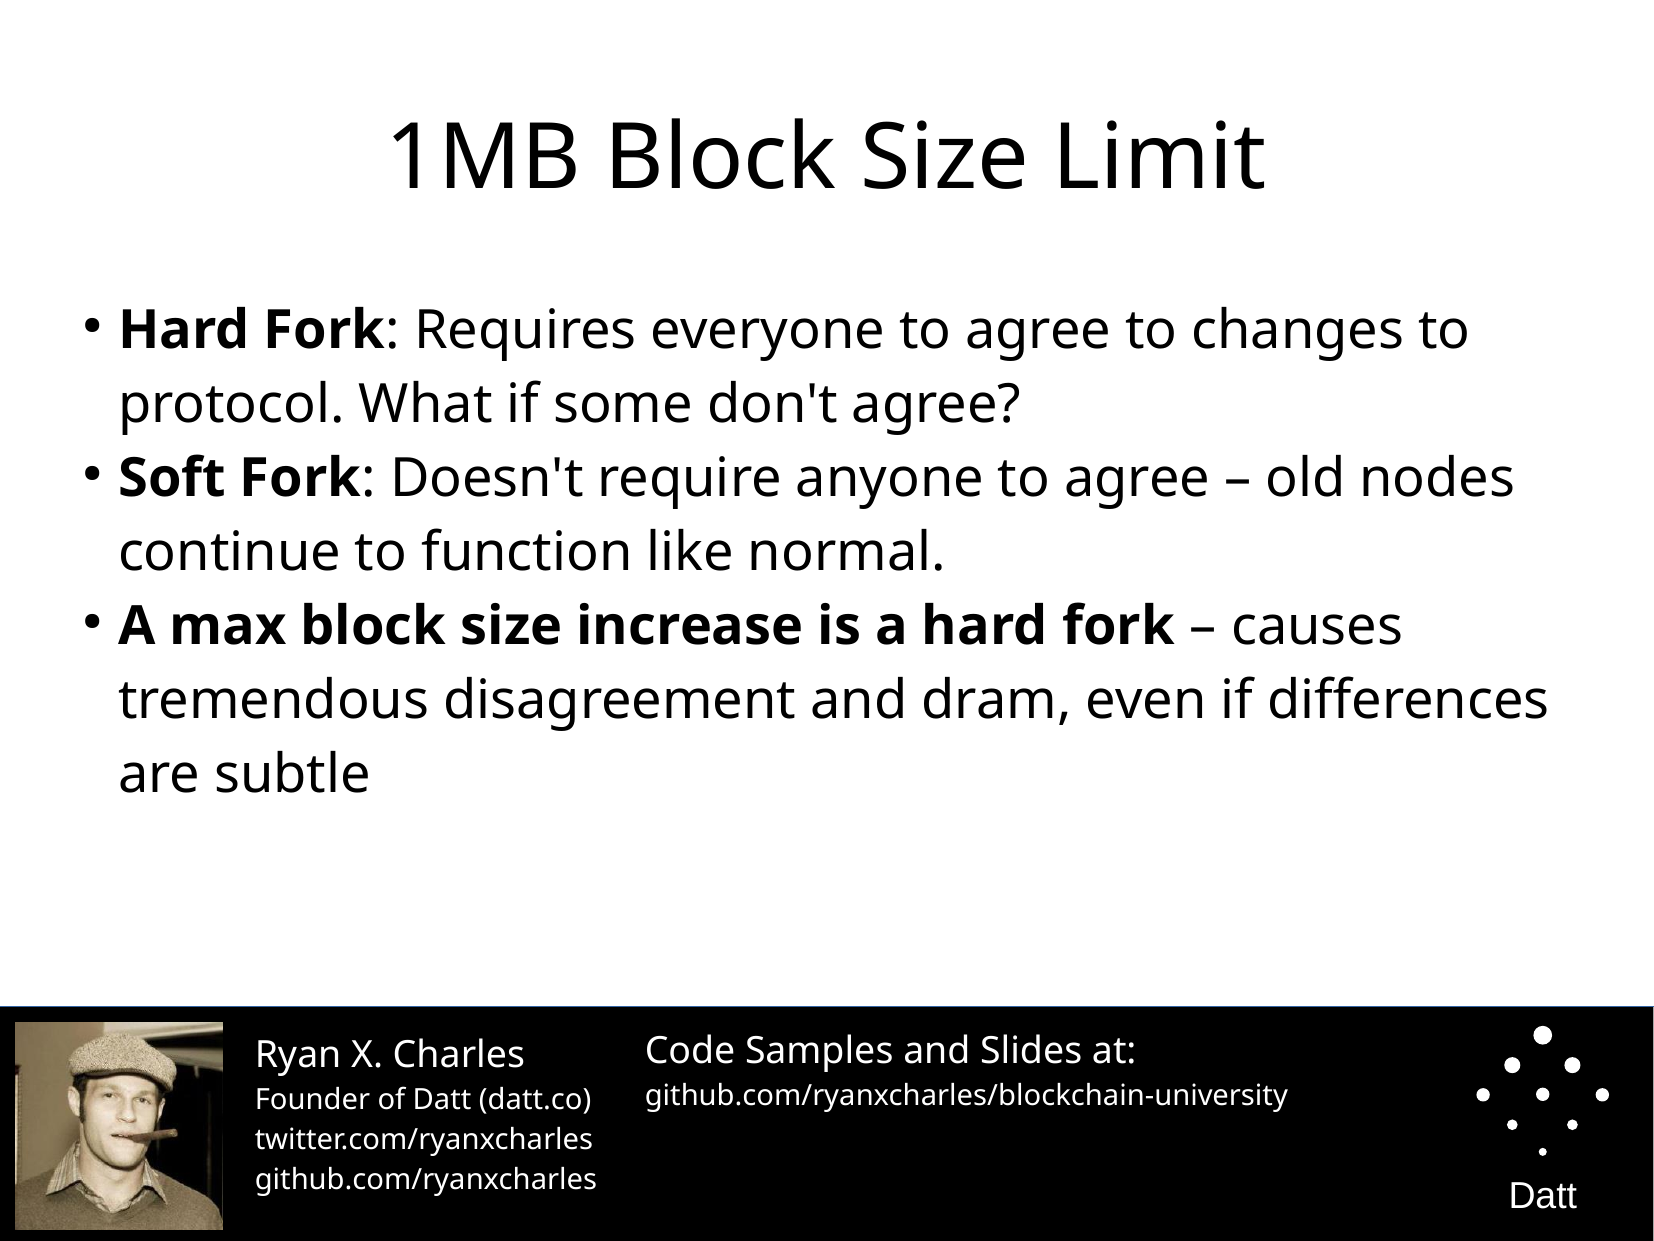

# 1MB Block Size Limit
Hard Fork: Requires everyone to agree to changes to protocol. What if some don't agree?
Soft Fork: Doesn't require anyone to agree – old nodes continue to function like normal.
A max block size increase is a hard fork – causes tremendous disagreement and dram, even if differences are subtle
Code Samples and Slides at:
github.com/ryanxcharles/blockchain-university
Ryan X. Charles
Founder of Datt (datt.co)
twitter.com/ryanxcharles
github.com/ryanxcharles
Datt